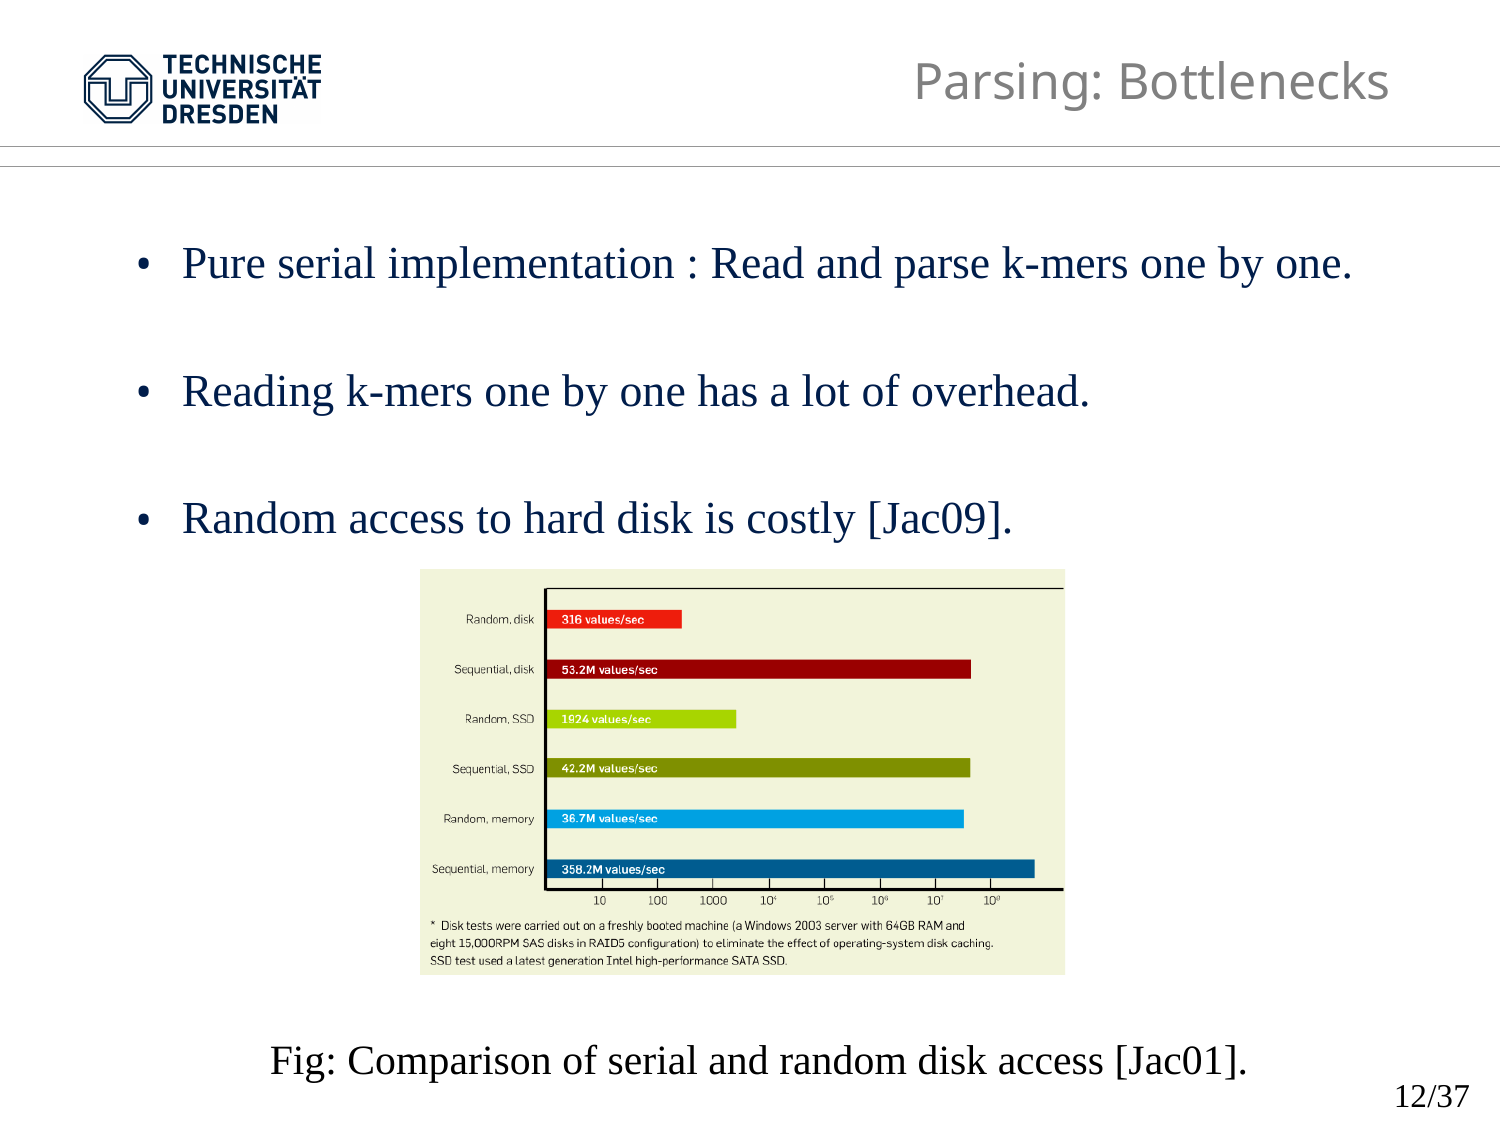

Parsing: Bottlenecks
# Pure serial implementation : Read and parse k-mers one by one.
Reading k-mers one by one has a lot of overhead.
Random access to hard disk is costly [Jac09].
Fig: Comparison of serial and random disk access [Jac01].
12